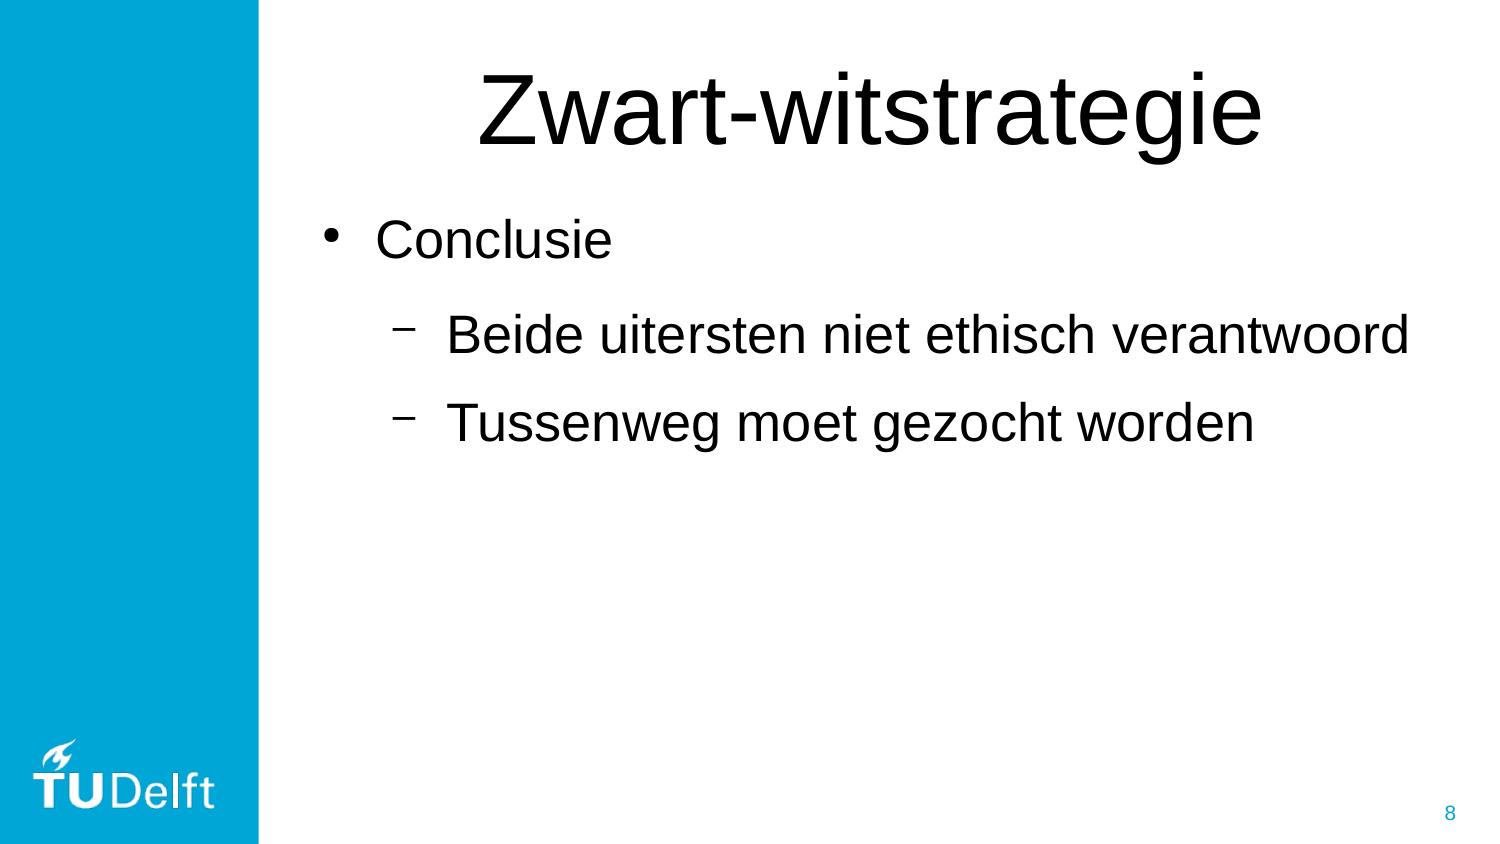

# Zwart-witstrategie
Conclusie
Beide uitersten niet ethisch verantwoord
Tussenweg moet gezocht worden